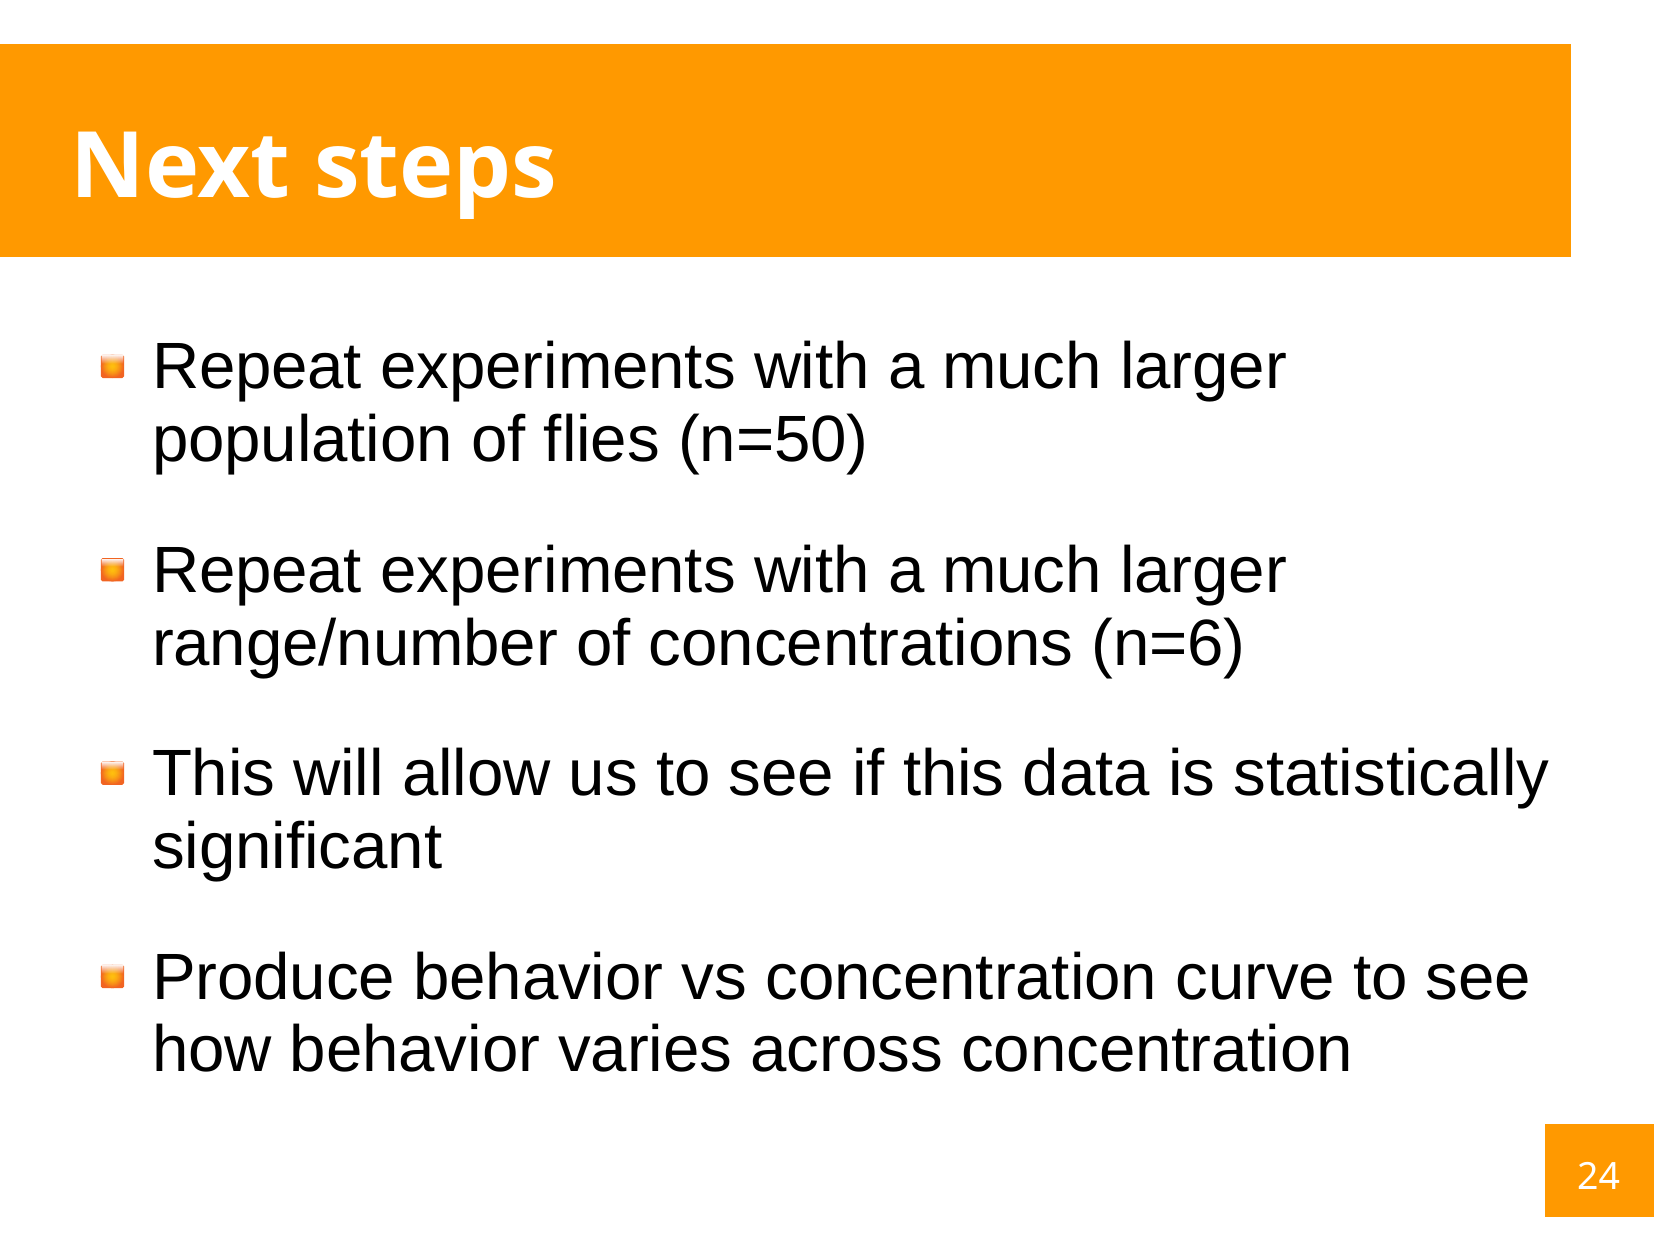

# Next steps
Repeat experiments with a much larger population of flies (n=50)
Repeat experiments with a much larger range/number of concentrations (n=6)
This will allow us to see if this data is statistically significant
Produce behavior vs concentration curve to see how behavior varies across concentration
24